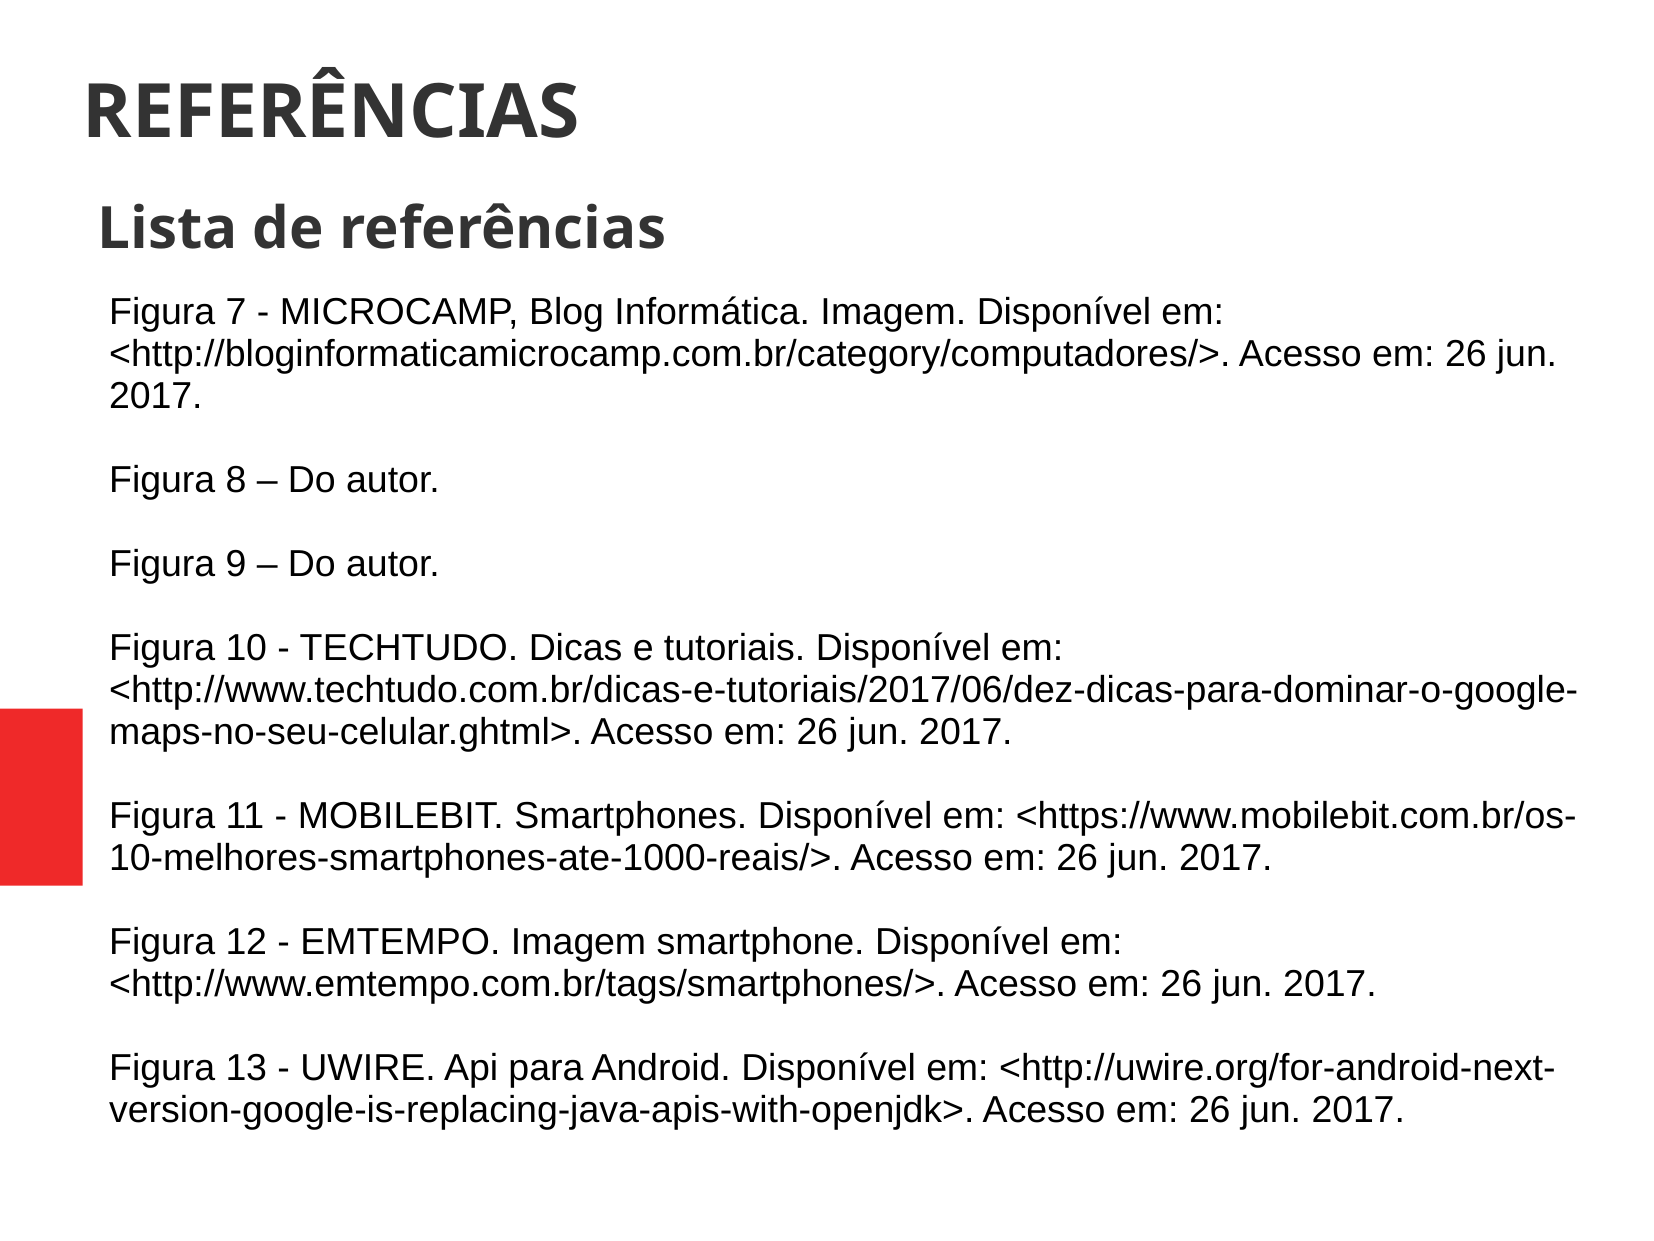

REFERÊNCIAS
Lista de referências
Figura 7 - MICROCAMP, Blog Informática. Imagem. Disponível em: <http://bloginformaticamicrocamp.com.br/category/computadores/>. Acesso em: 26 jun. 2017.
Figura 8 – Do autor.
Figura 9 – Do autor.
Figura 10 - TECHTUDO. Dicas e tutoriais. Disponível em: <http://www.techtudo.com.br/dicas-e-tutoriais/2017/06/dez-dicas-para-dominar-o-google-maps-no-seu-celular.ghtml>. Acesso em: 26 jun. 2017.
Figura 11 - MOBILEBIT. Smartphones. Disponível em: <https://www.mobilebit.com.br/os-10-melhores-smartphones-ate-1000-reais/>. Acesso em: 26 jun. 2017.
Figura 12 - EMTEMPO. Imagem smartphone. Disponível em: <http://www.emtempo.com.br/tags/smartphones/>. Acesso em: 26 jun. 2017.
Figura 13 - UWIRE. Api para Android. Disponível em: <http://uwire.org/for-android-next-version-google-is-replacing-java-apis-with-openjdk>. Acesso em: 26 jun. 2017.